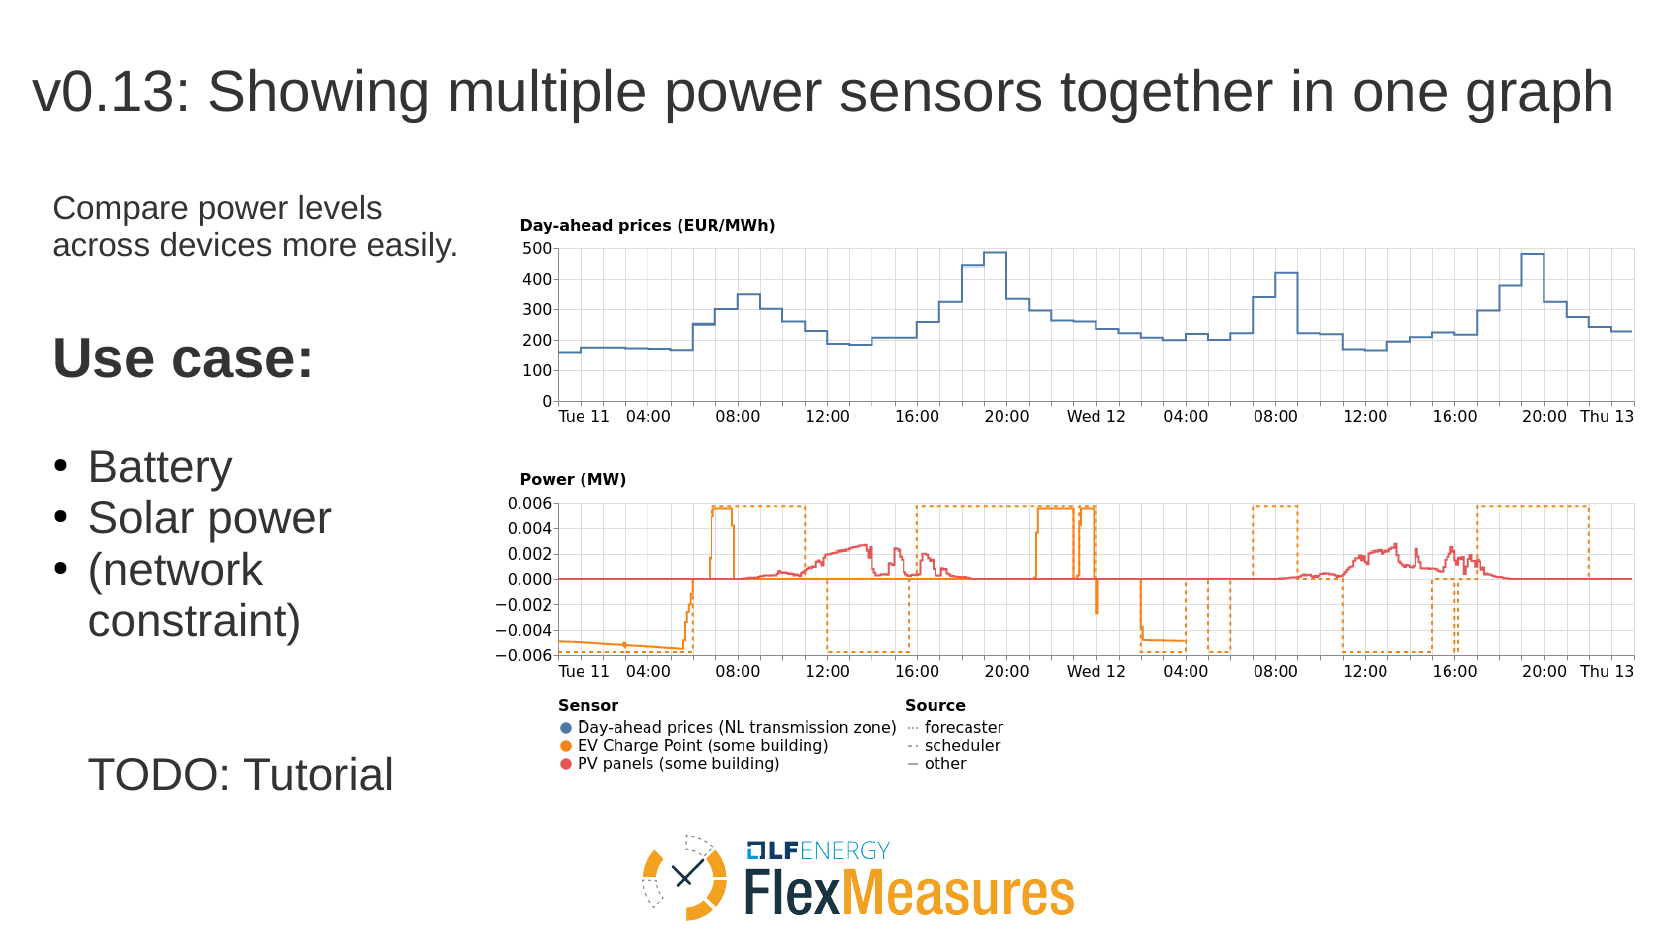

# v0.13: Showing multiple power sensors together in one graph
Compare power levels across devices more easily.
Use case:
Battery
Solar power
(network constraint)
TODO: Tutorial